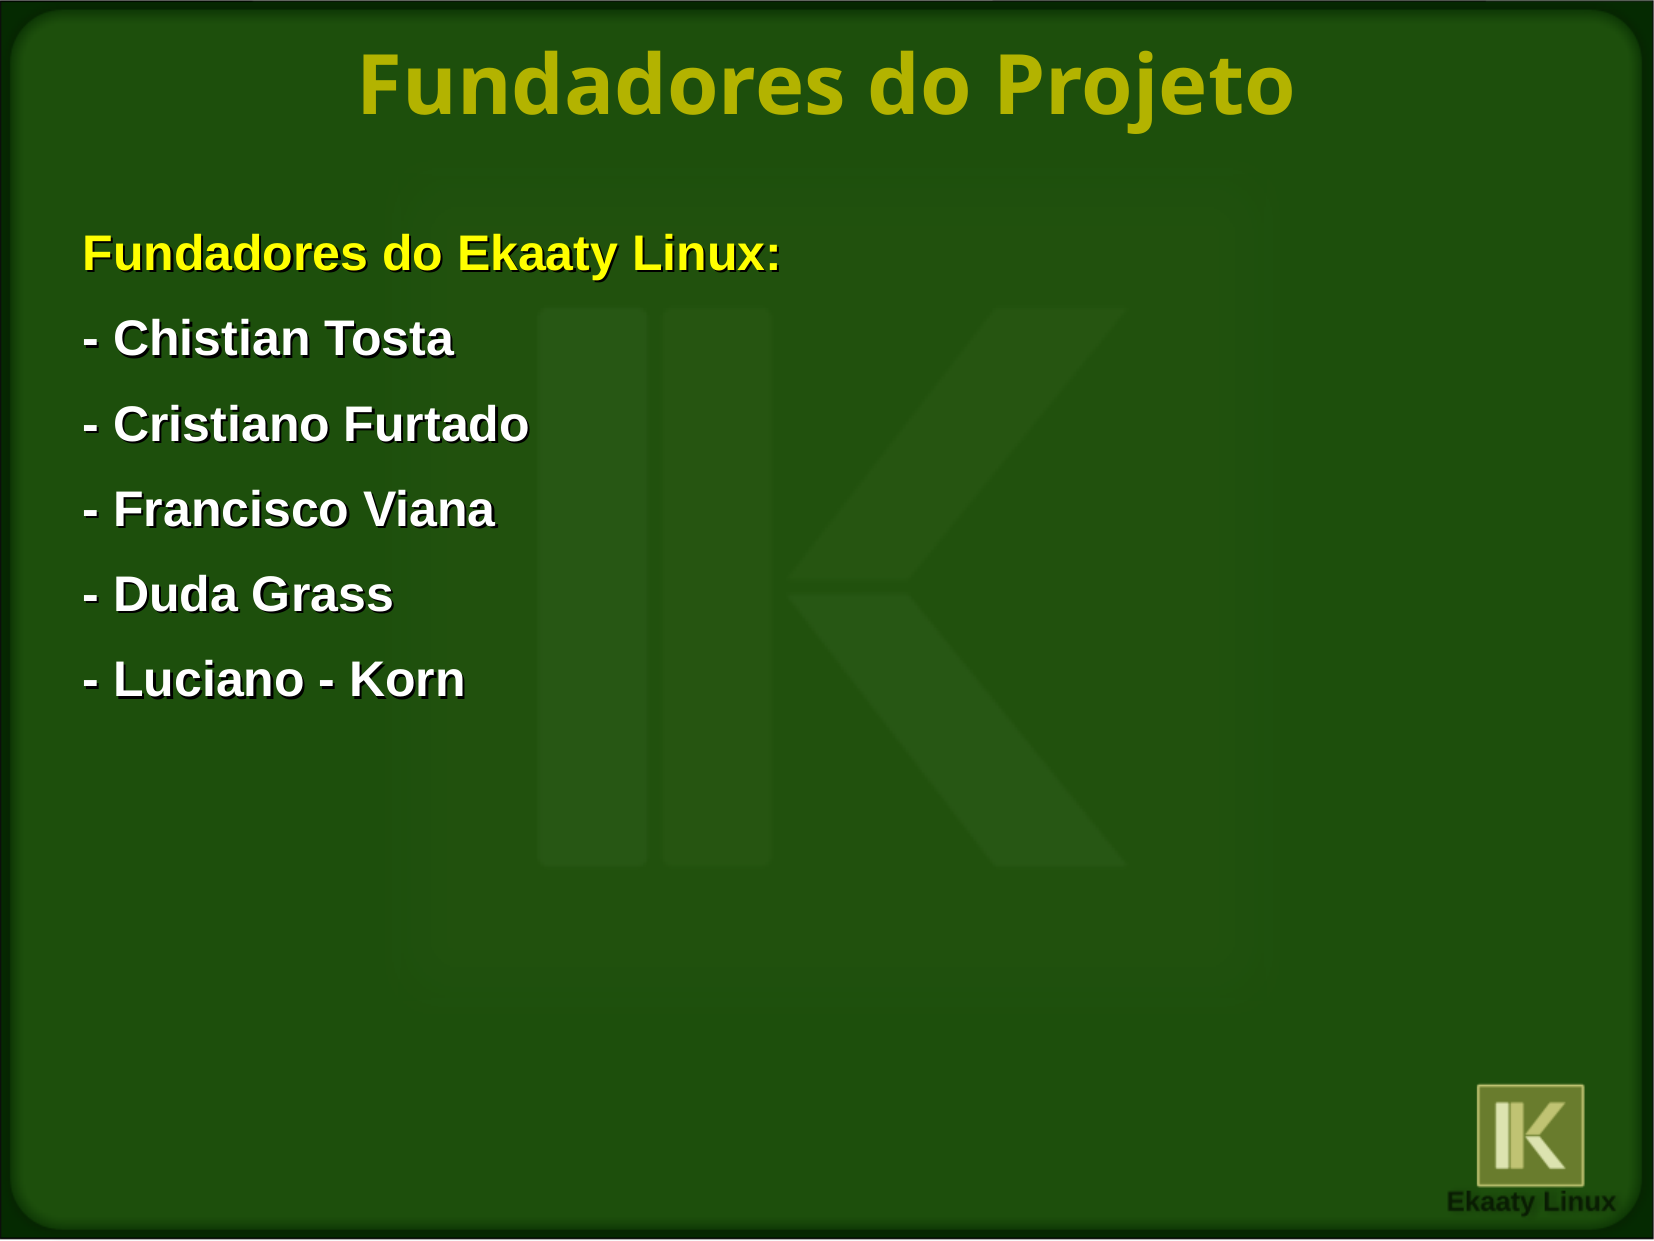

Fundadores do Projeto
# Fundadores do Ekaaty Linux:
- Chistian Tosta
- Cristiano Furtado
- Francisco Viana
- Duda Grass
- Luciano - Korn